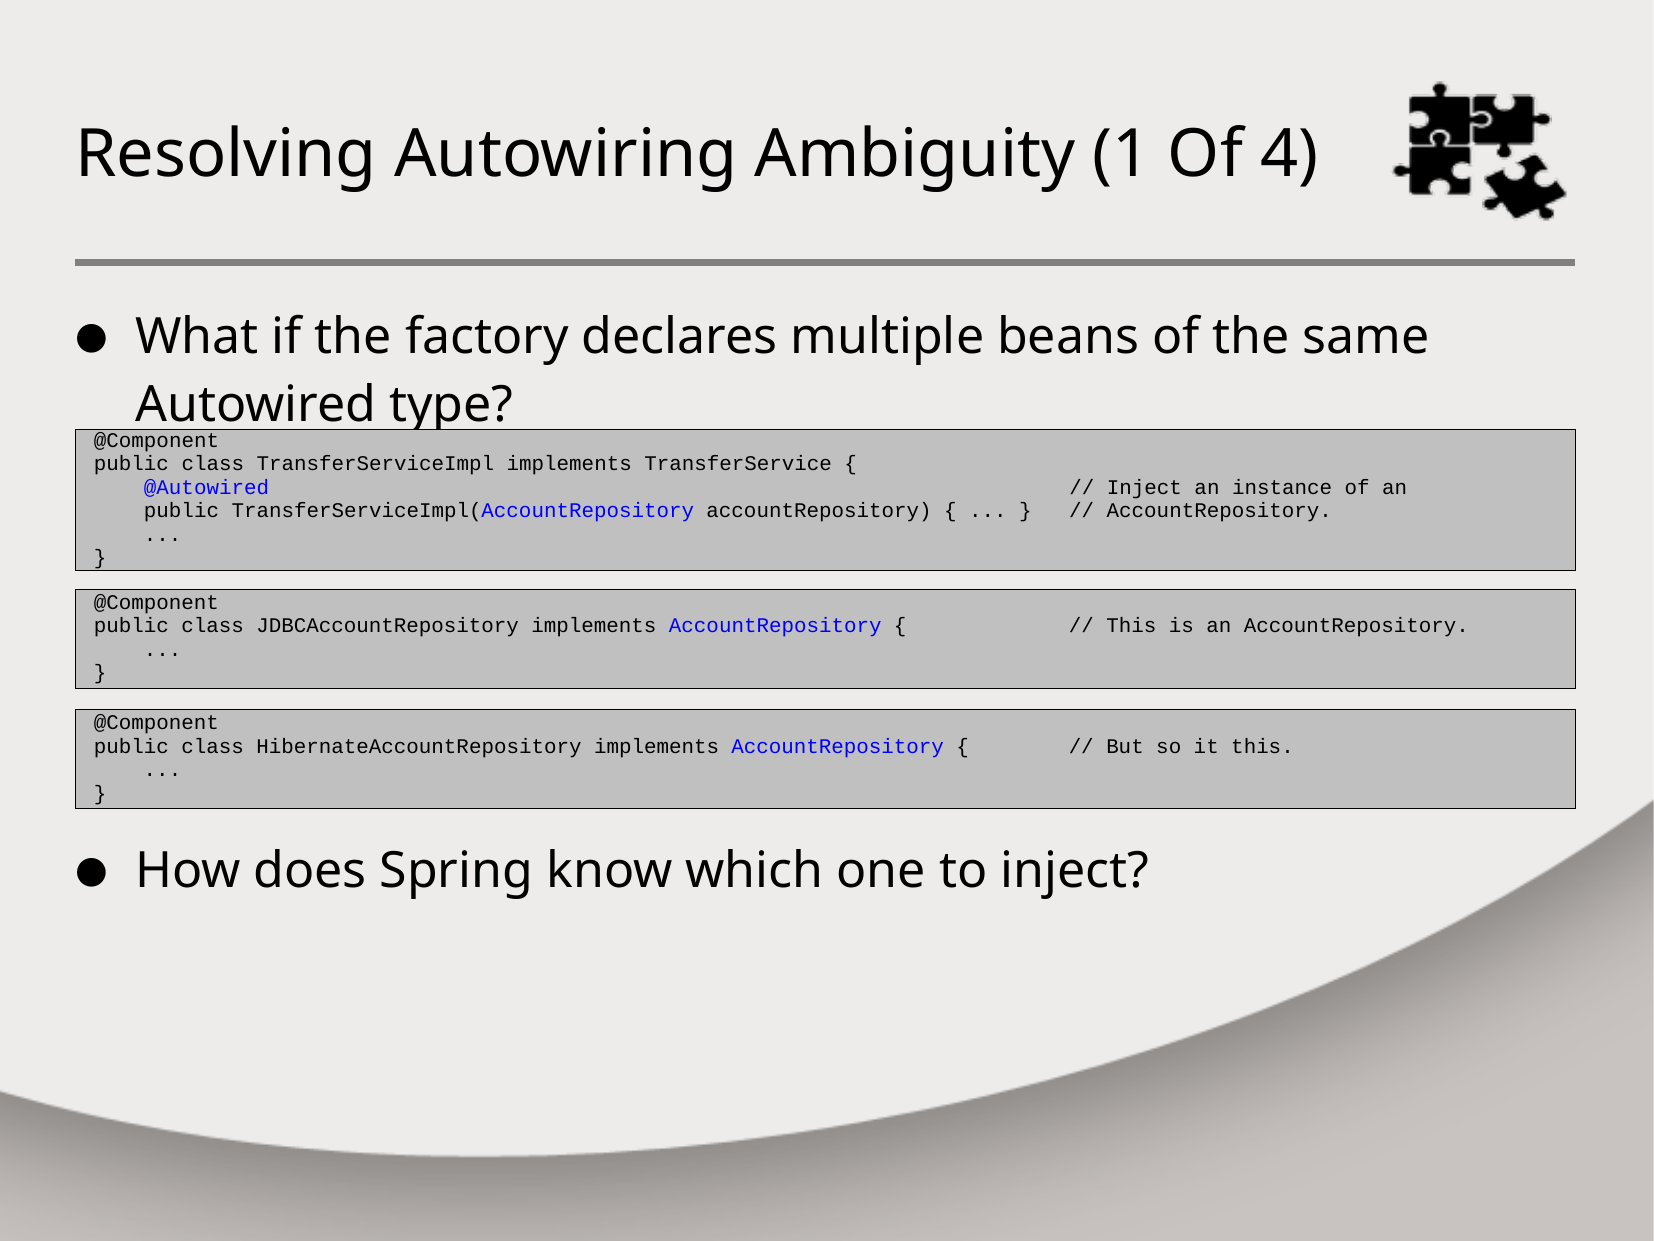

# Resolving Autowiring Ambiguity (1 Of 4)
What if the factory declares multiple beans of the same Autowired type?
How does Spring know which one to inject?
@Component
public class TransferServiceImpl implements TransferService {
 @Autowired // Inject an instance of an
 public TransferServiceImpl(AccountRepository accountRepository) { ... } // AccountRepository.
 ...
}
@Component
public class JDBCAccountRepository implements AccountRepository { // This is an AccountRepository.
 ...
}
@Component
public class HibernateAccountRepository implements AccountRepository { // But so it this.
 ...
}